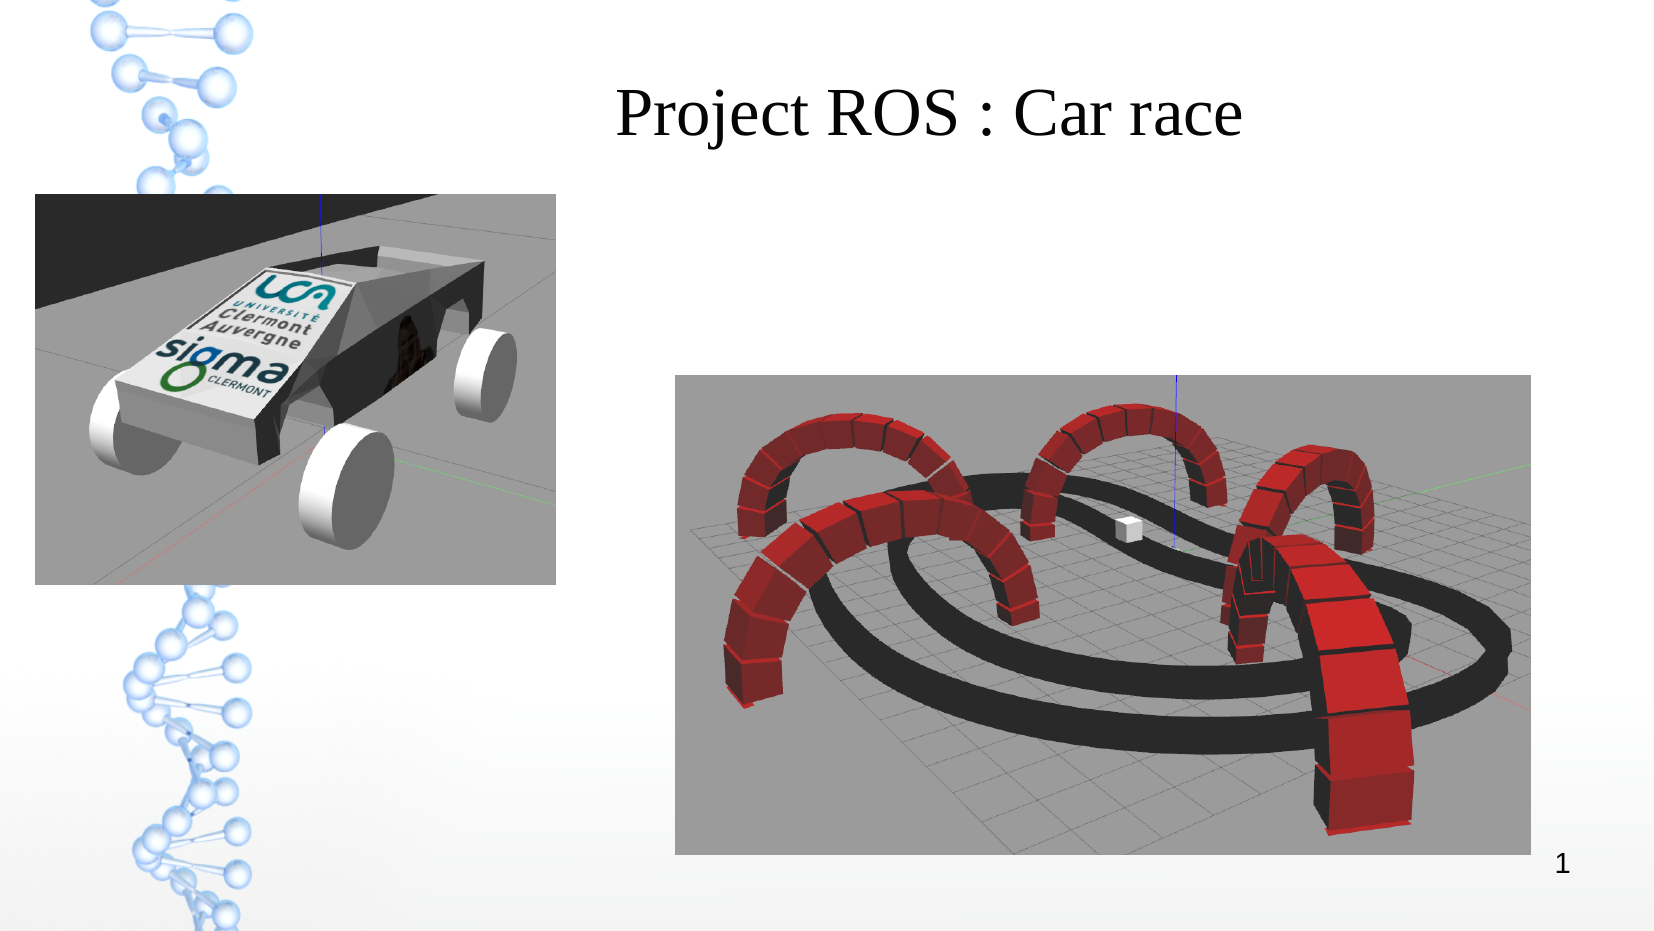

# Project ROS : Car race
1